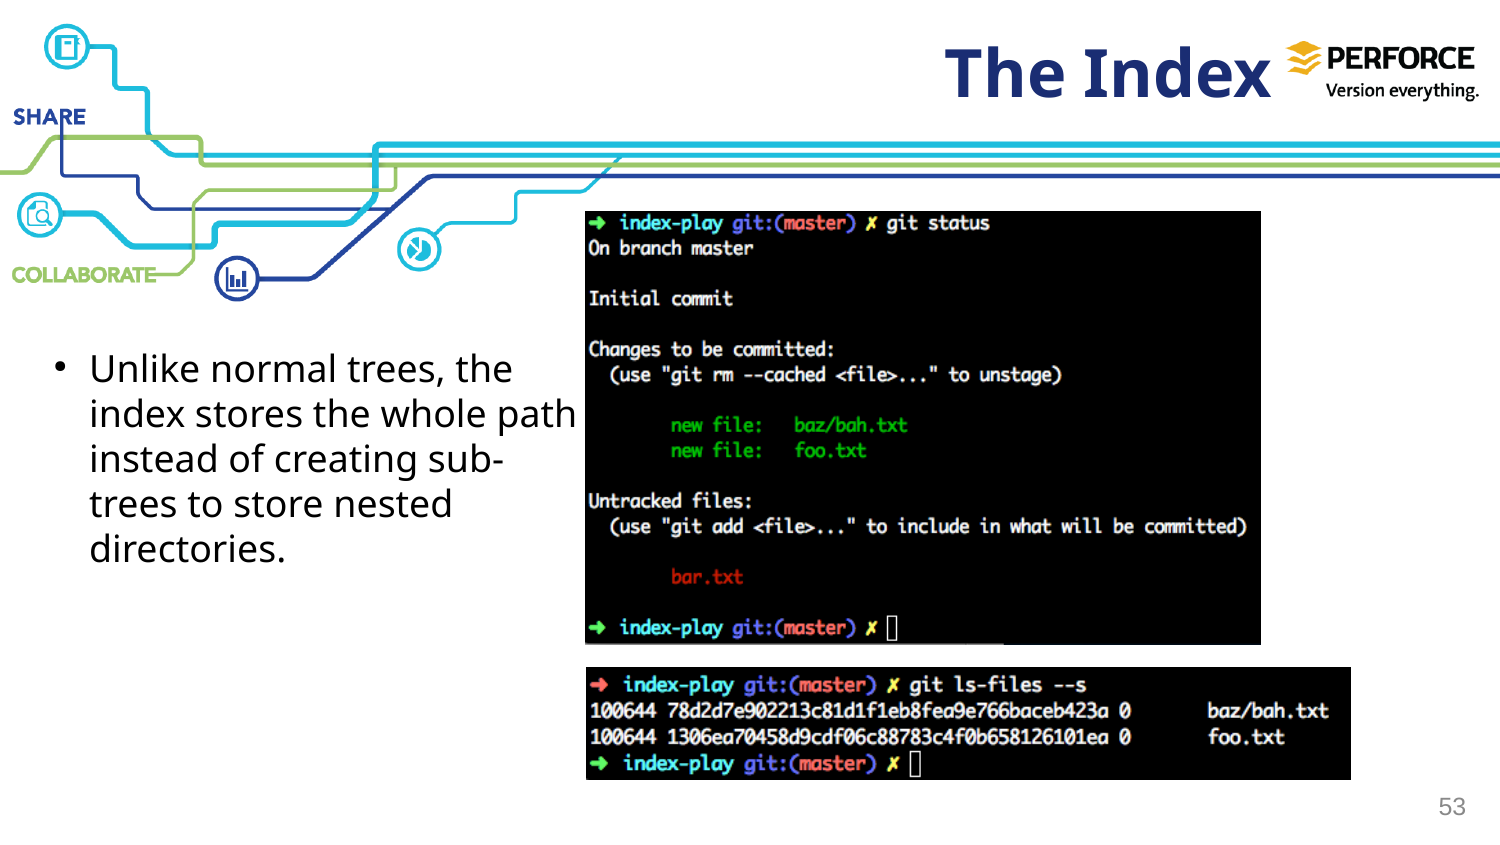

# The Index
Unlike normal trees, the index stores the whole path instead of creating sub-trees to store nested directories.